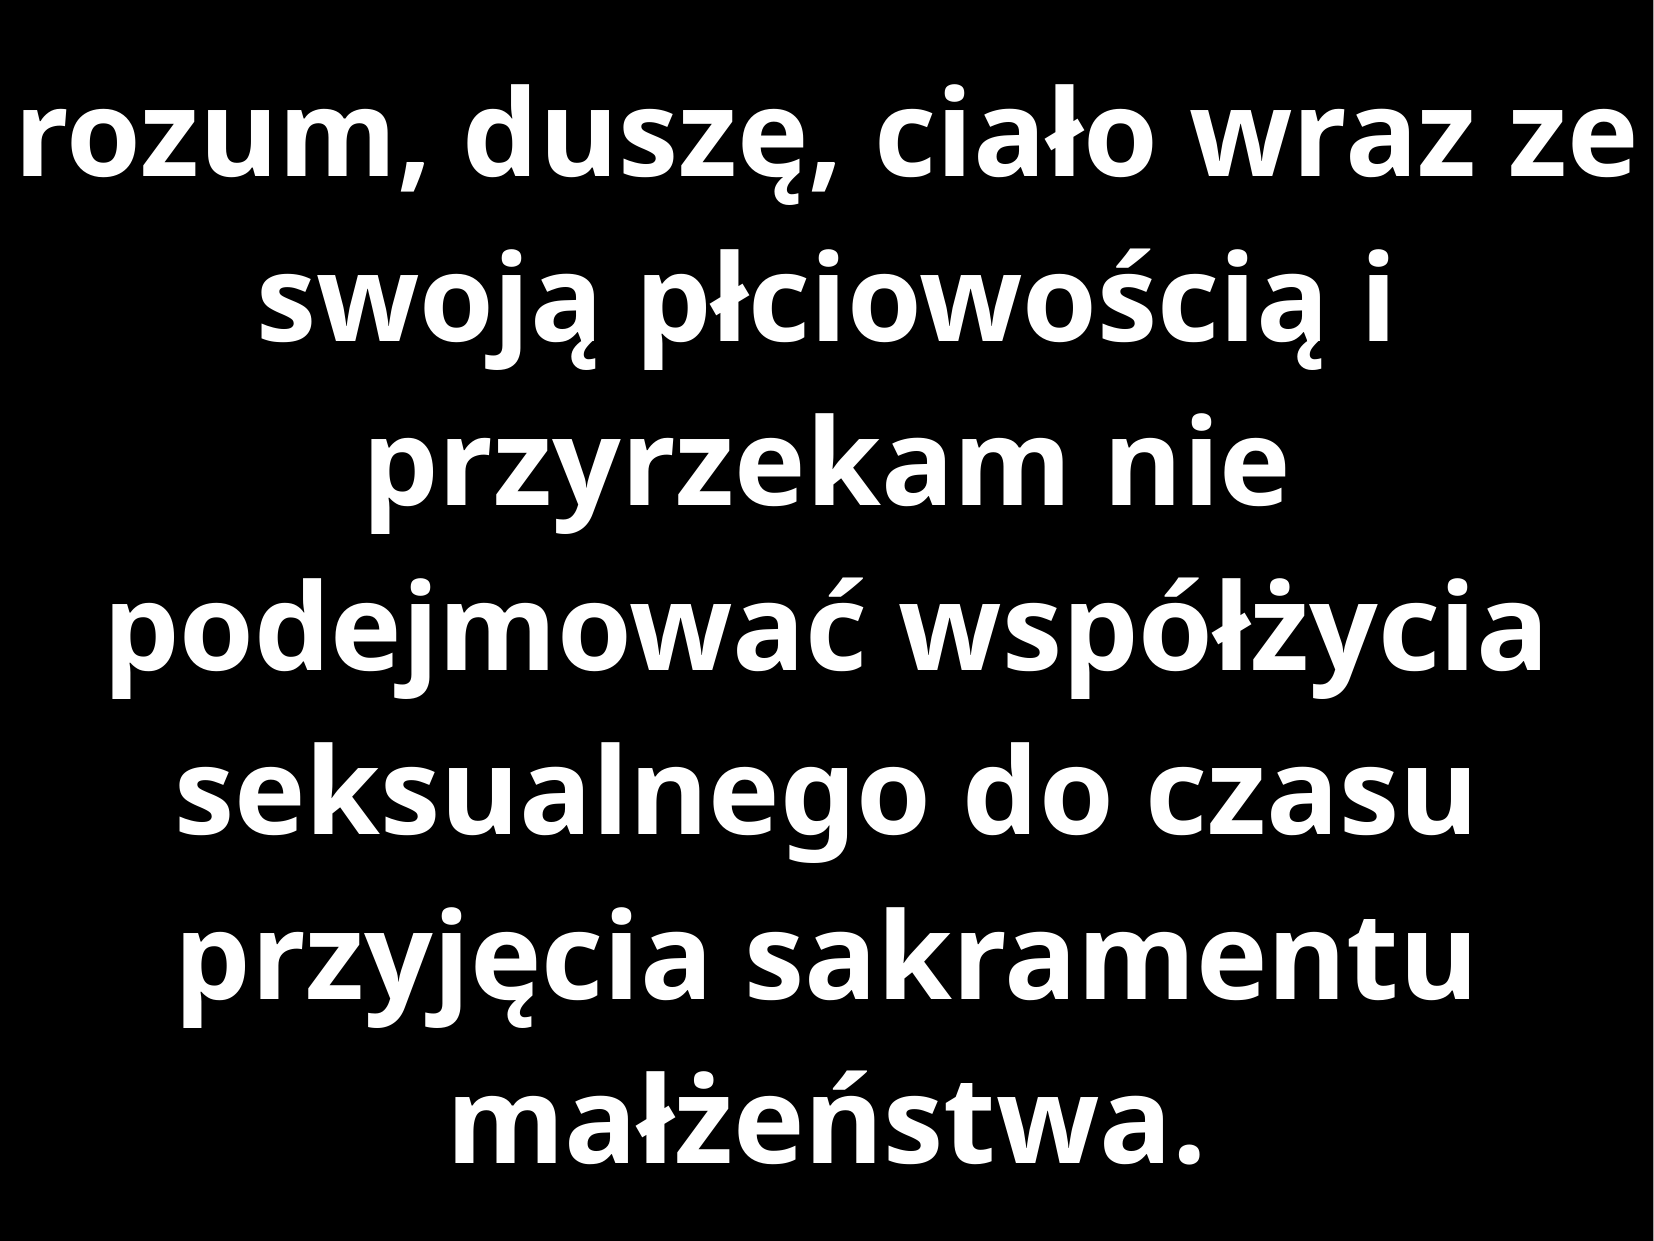

# rozum, duszę, ciało wraz ze swoją płciowością i przyrzekam nie podejmować współżycia seksualnego do czasu przyjęcia sakramentu małżeństwa.